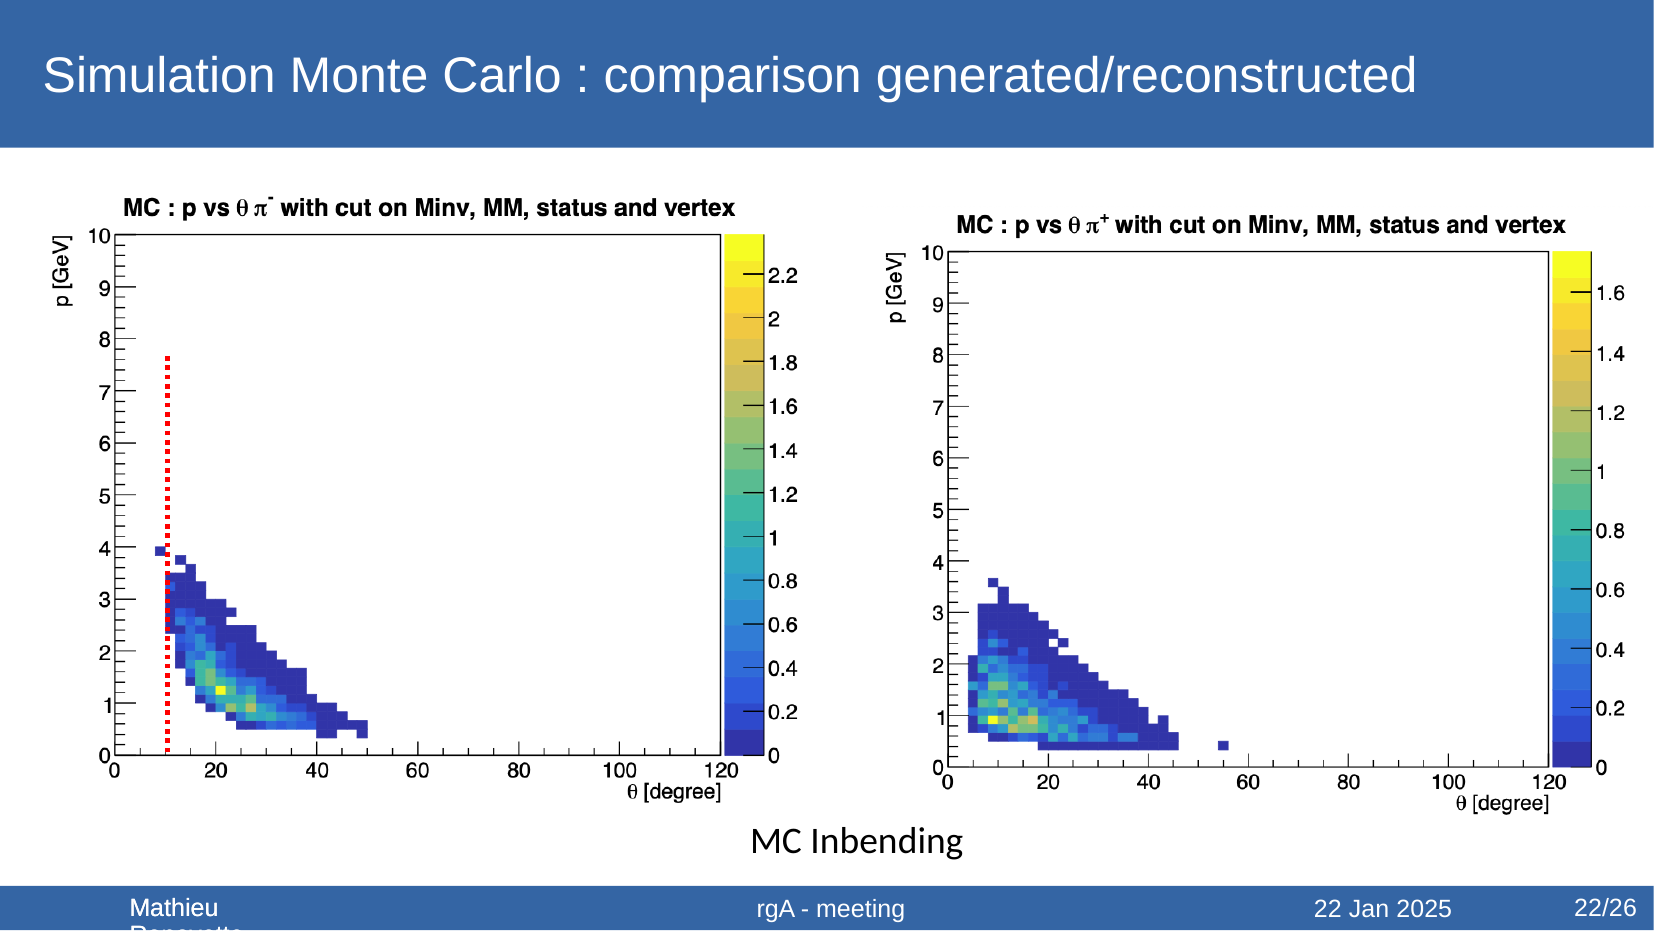

Simulation Monte Carlo : comparison generated/reconstructed
MC Inbending
Mathieu Ronayette
22/26
Mathieu Ronayette
 rgA - meeting
22 Jan 2025